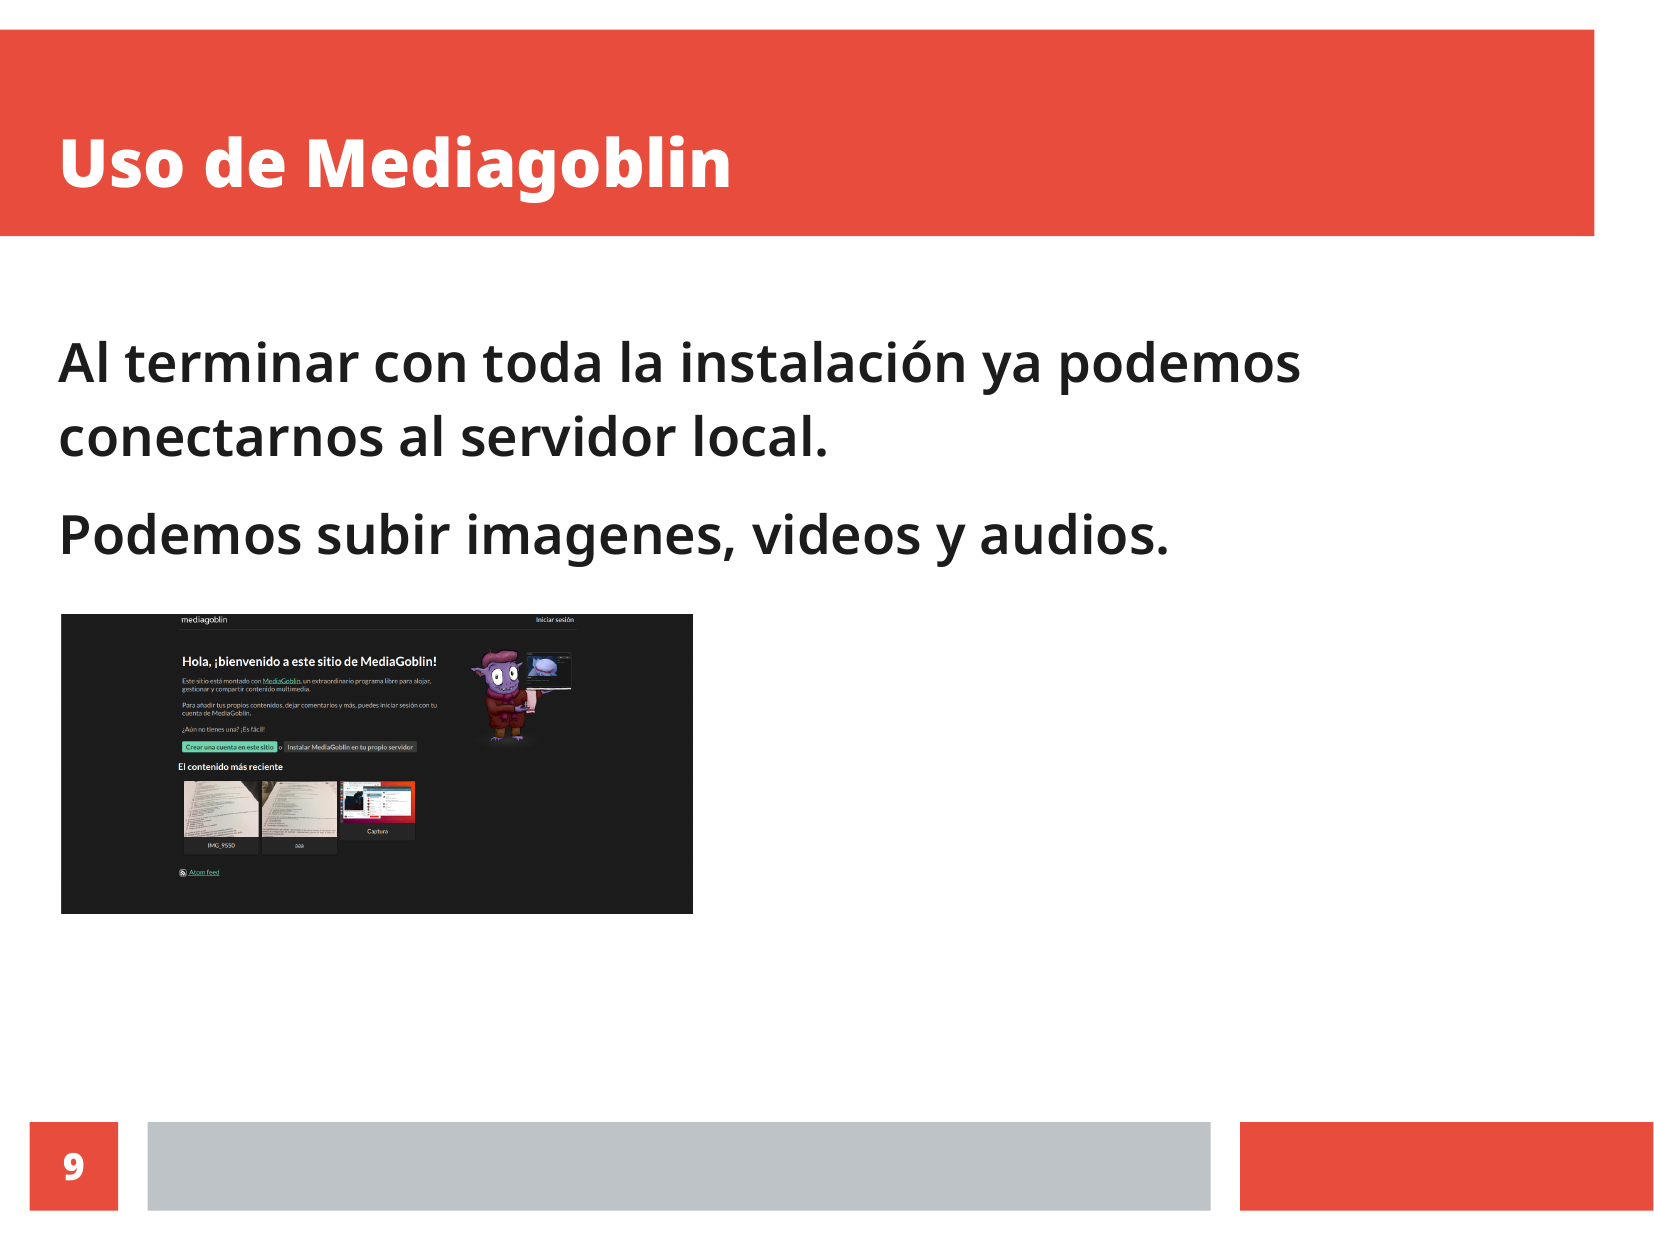

# Uso de Mediagoblin
Al terminar con toda la instalación ya podemos conectarnos al servidor local.
Podemos subir imagenes, videos y audios.
9